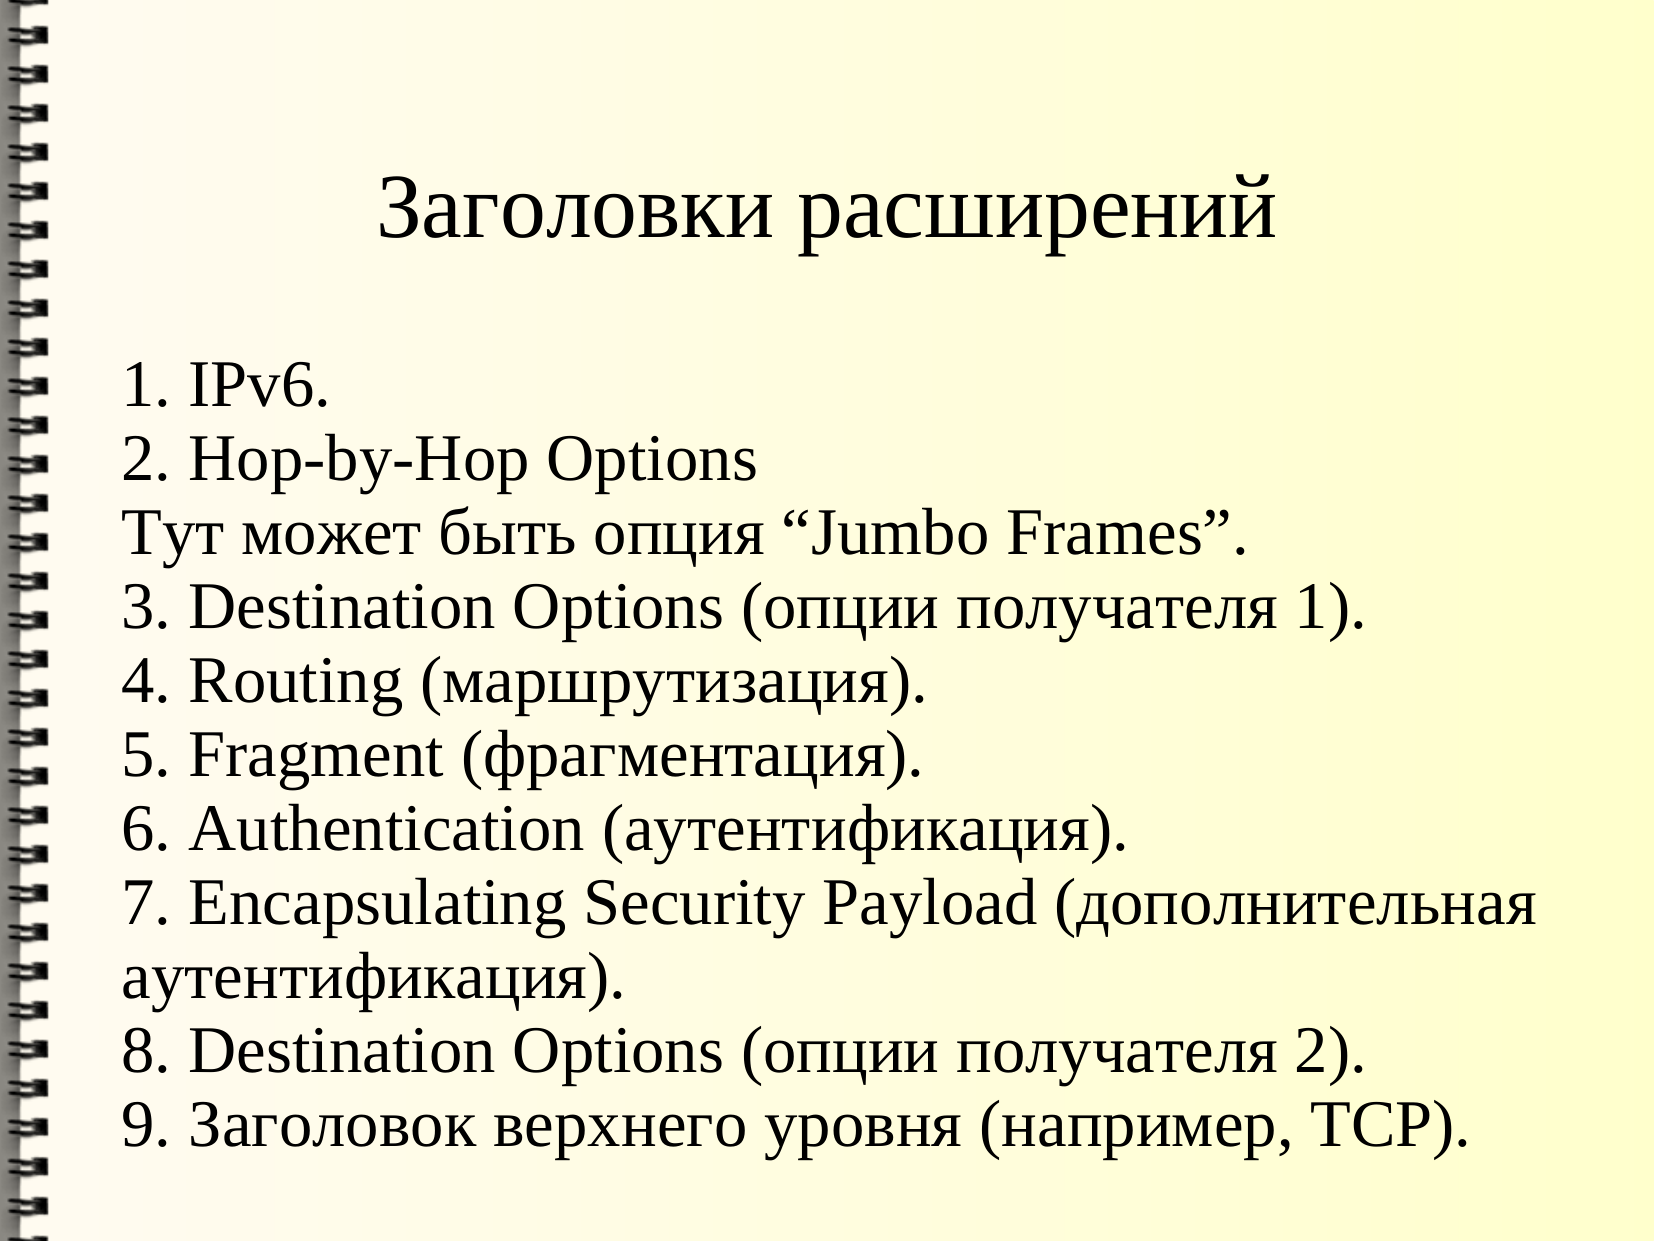

# Заголовки расширений
IPv6.
Hop-by-Hop Options
Тут может быть опция “Jumbo Frames”.
Destination Options (опции получателя 1).
Routing (маршрутизация).
Fragment (фрагментация).
Authentication (аутентификация).
Encapsulating Security Payload (дополнительная аутентификация).
Destination Options (опции получателя 2).
Заголовок верхнего уровня (например, TCP).